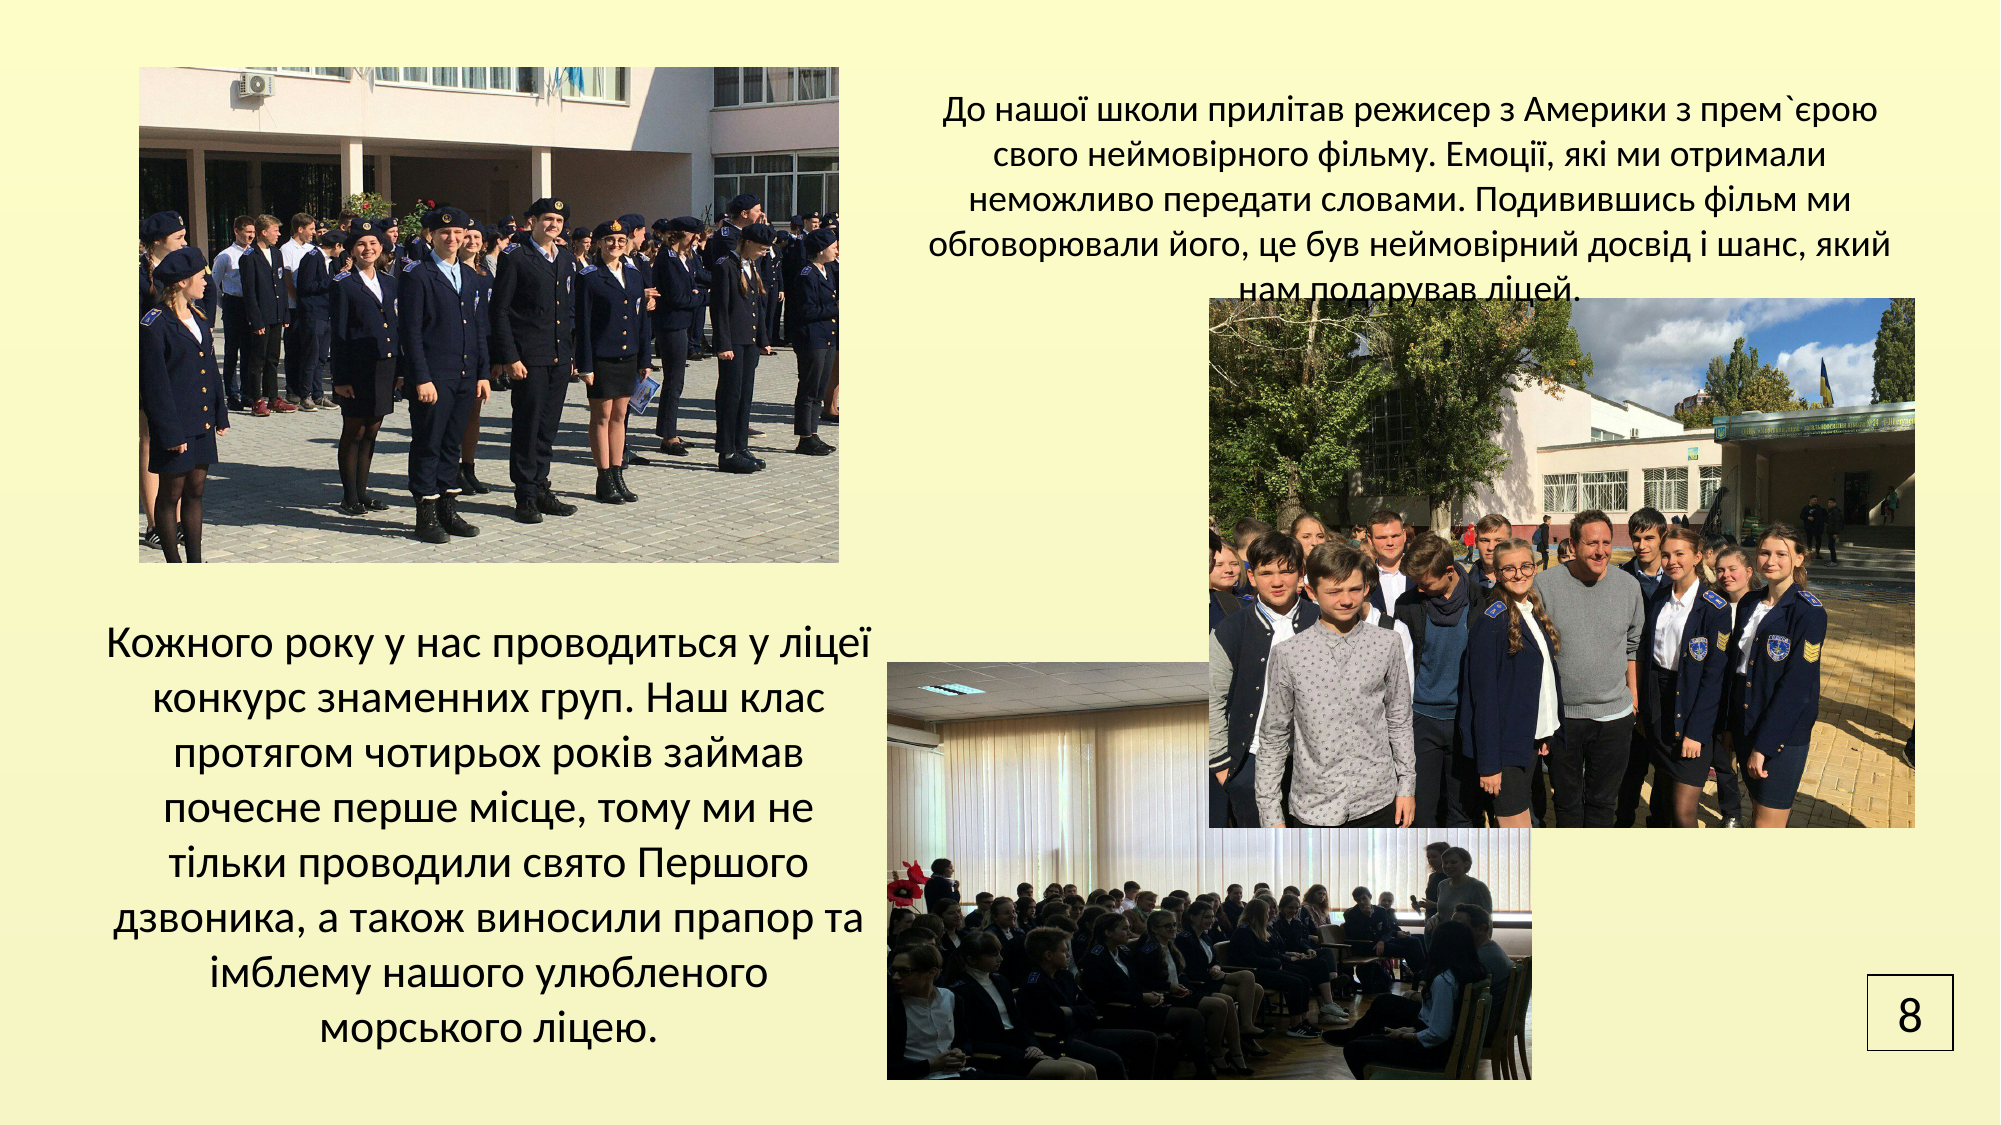

До нашої школи прилітав режисер з Америки з прем`єрою свого неймовірного фільму. Емоції, які ми отримали неможливо передати словами. Подивившись фільм ми обговорювали його, це був неймовірний досвід і шанс, який нам подарував ліцей.
Кожного року у нас проводиться у ліцеї конкурс знаменних груп. Наш клас протягом чотирьох років займав почесне перше місце, тому ми не тільки проводили свято Першого дзвоника, а також виносили прапор та імблему нашого улюбленого морського ліцею.
8